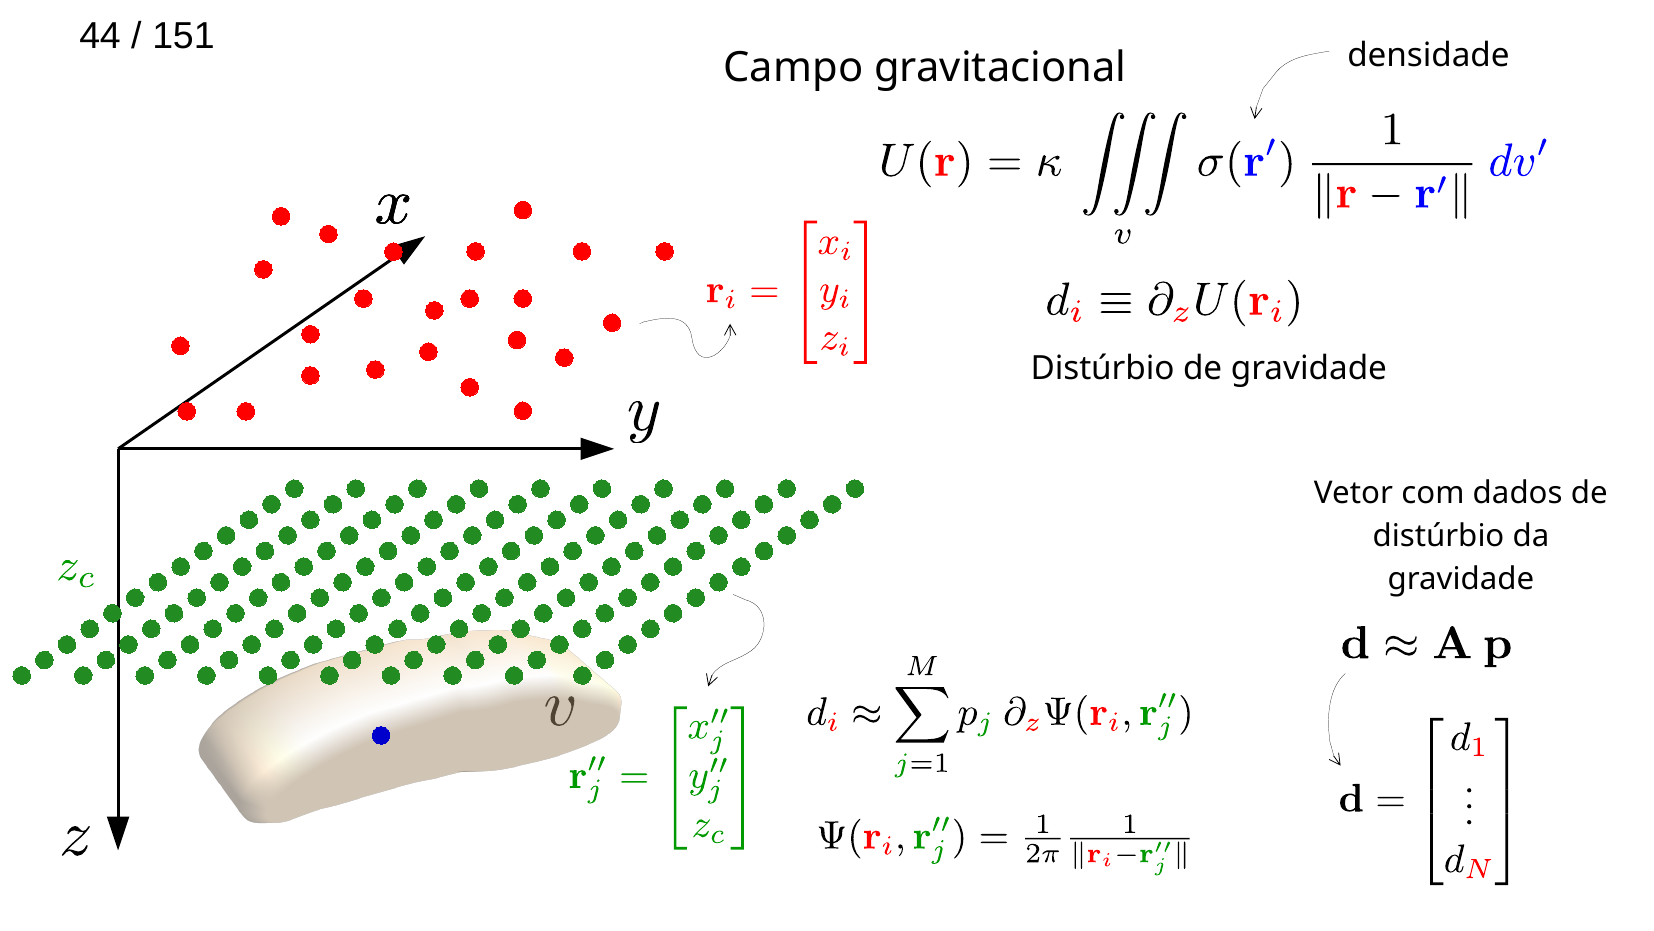

densidade
Campo gravitacional
Distúrbio de gravidade
Vetor com dados de distúrbio da gravidade